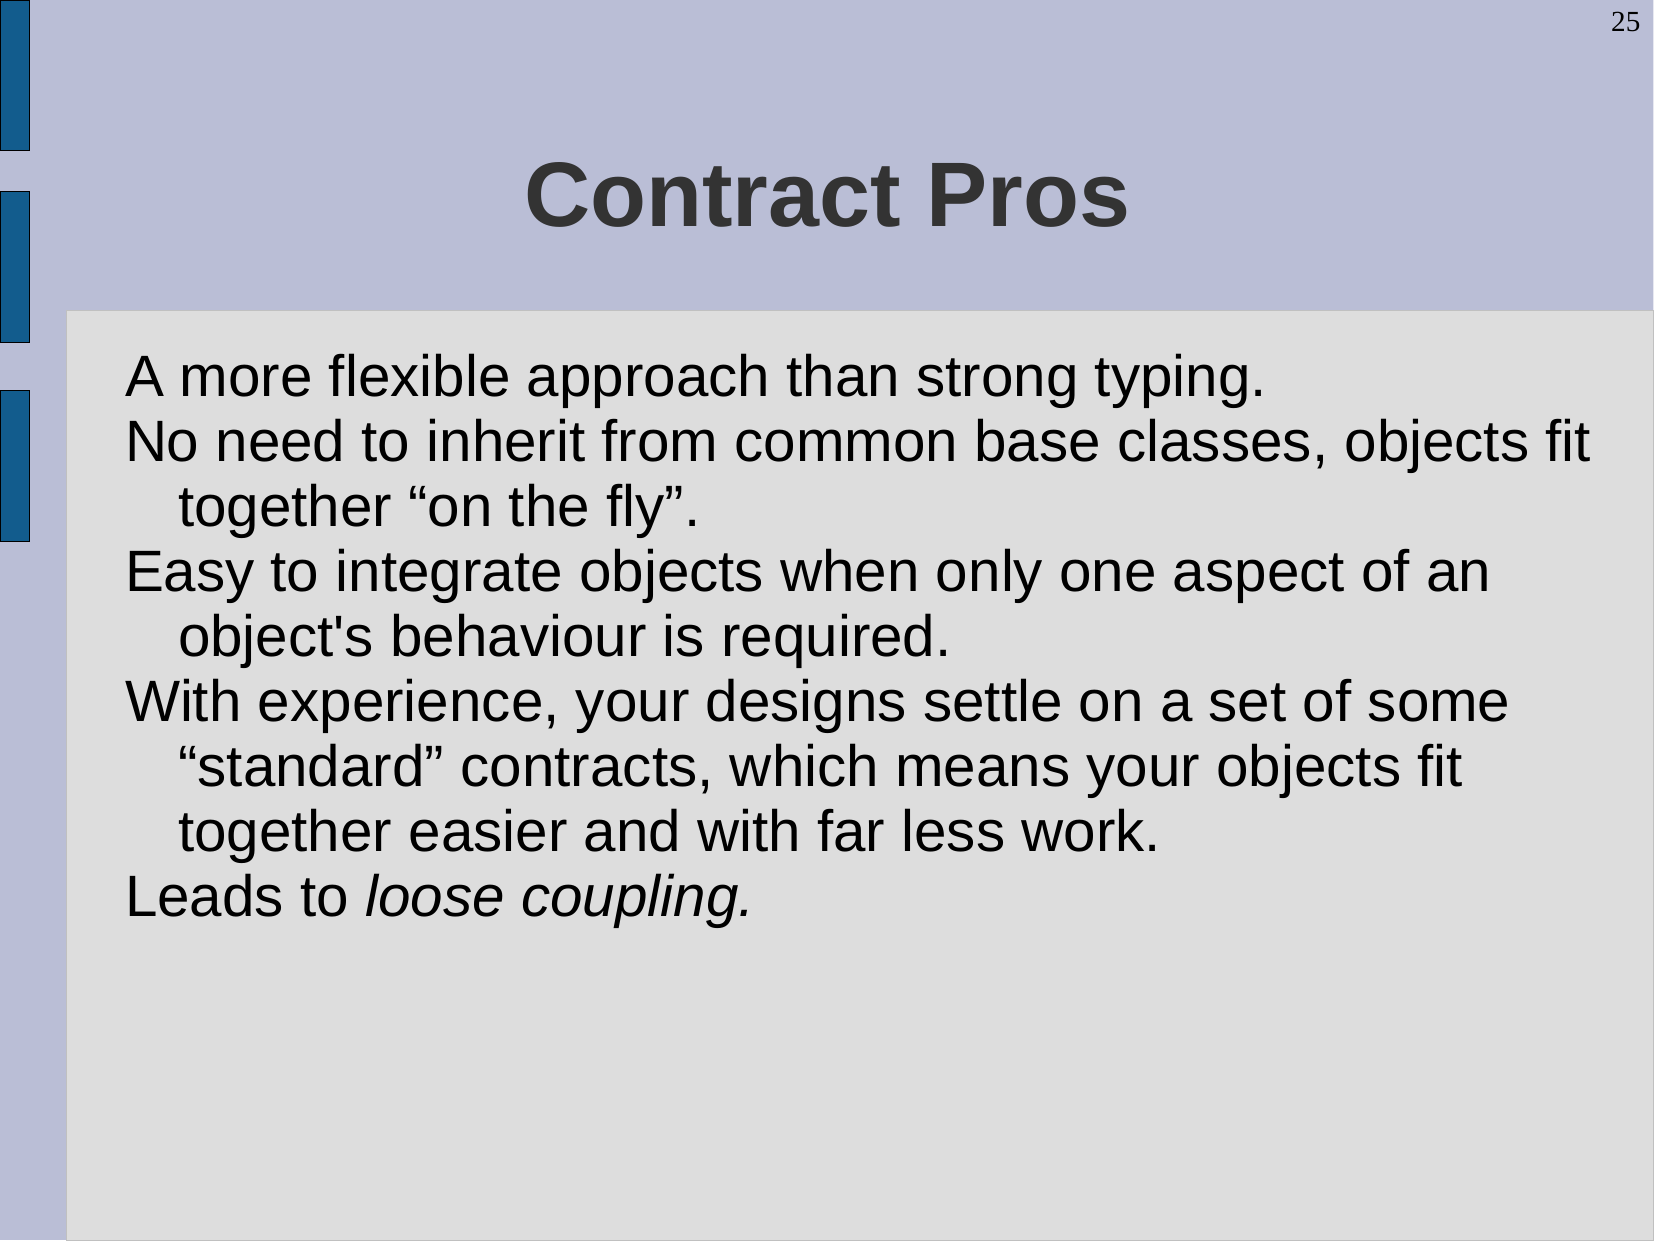

25
# Contract Pros
A more flexible approach than strong typing.
No need to inherit from common base classes, objects fit together “on the fly”.
Easy to integrate objects when only one aspect of an object's behaviour is required.
With experience, your designs settle on a set of some “standard” contracts, which means your objects fit together easier and with far less work.
Leads to loose coupling.